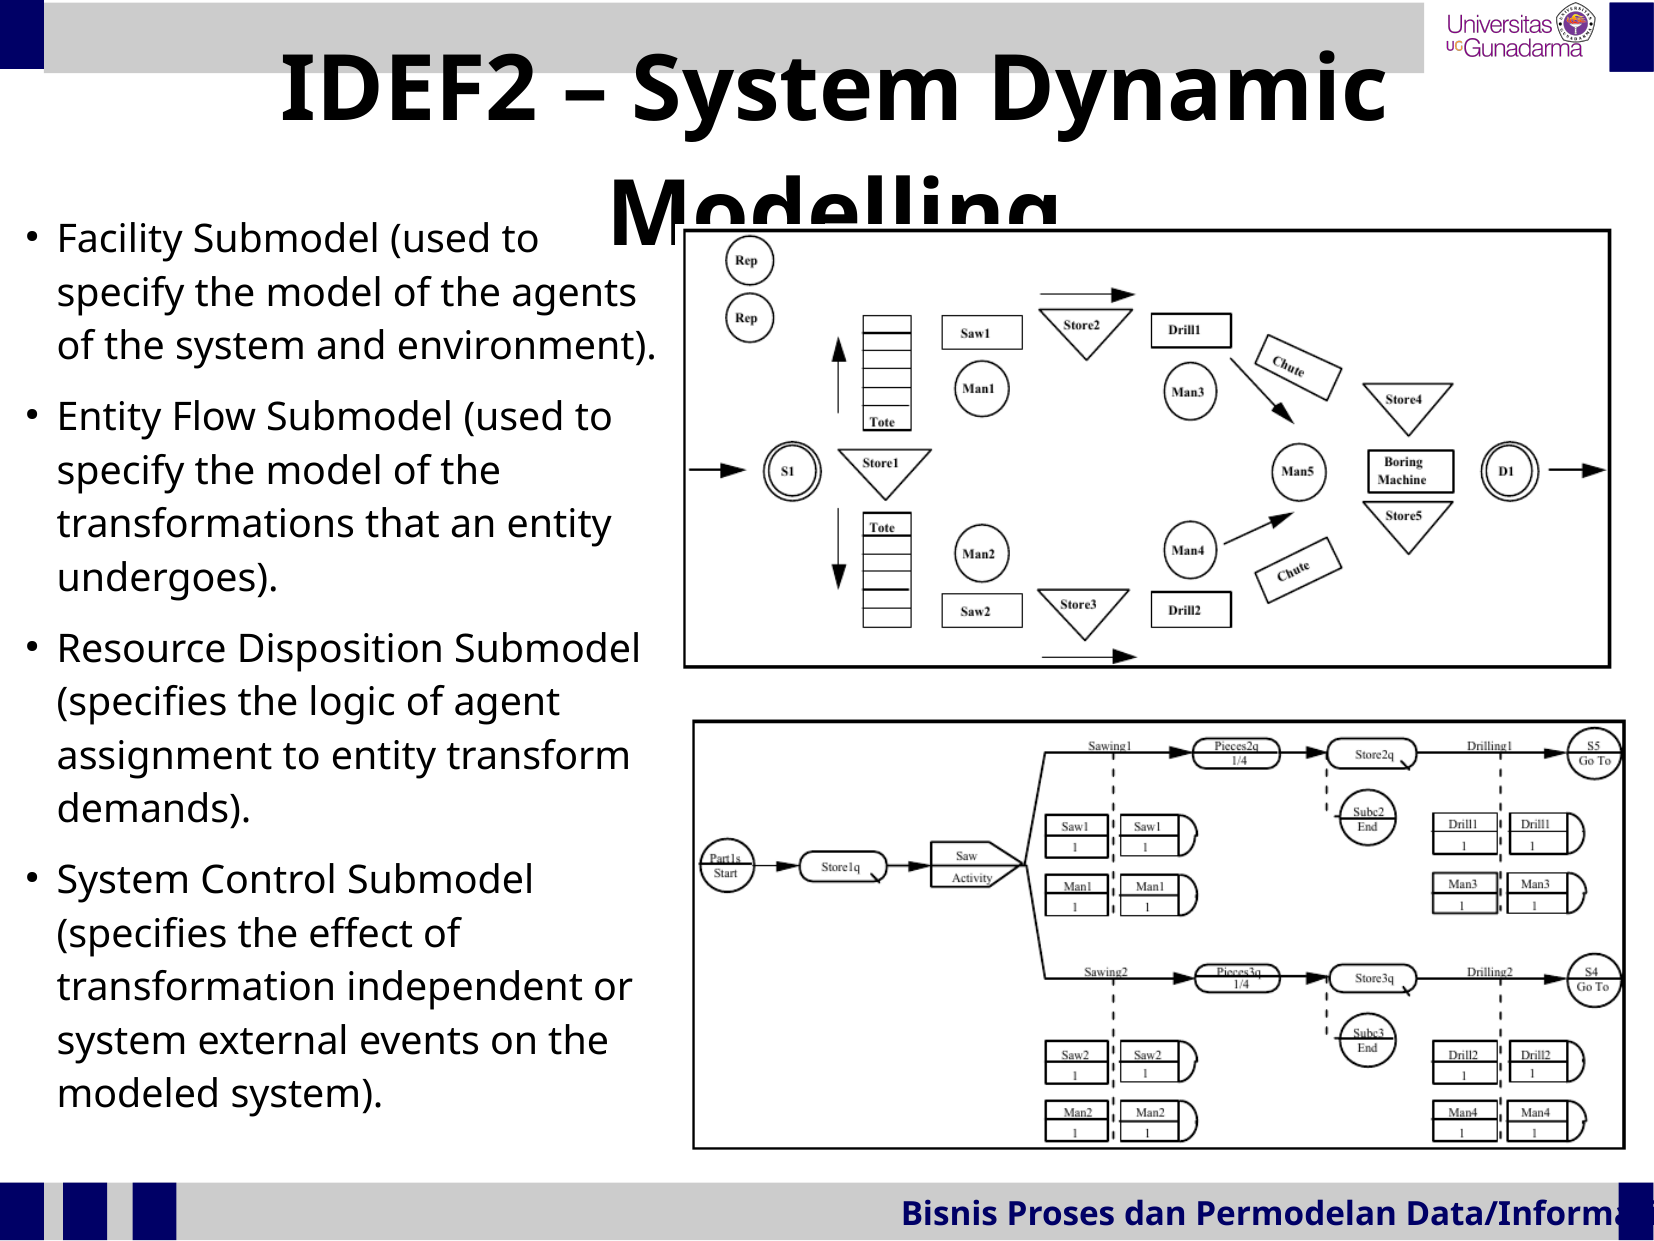

# IDEF2 – System Dynamic Modelling
Facility Submodel (used to specify the model of the agents of the system and environment).
Entity Flow Submodel (used to specify the model of the transformations that an entity undergoes).
Resource Disposition Submodel (specifies the logic of agent assignment to entity transform demands).
System Control Submodel (specifies the effect of transformation independent or system external events on the modeled system).